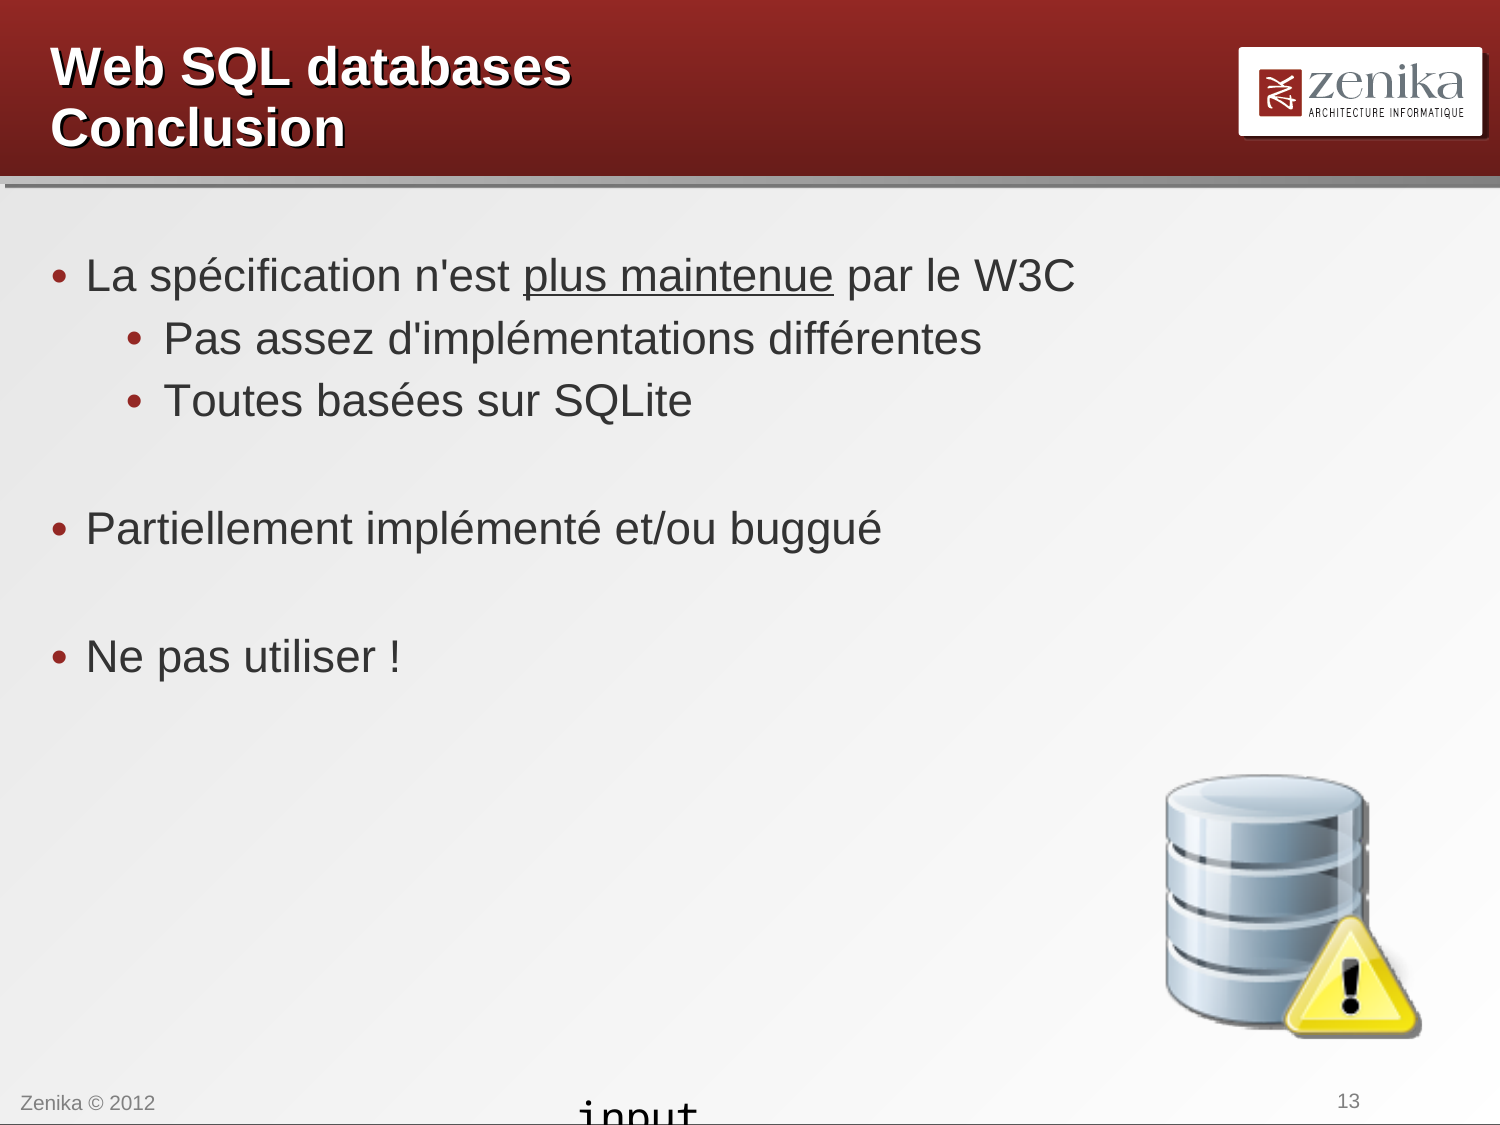

# Web SQL databases Conclusion
La spécification n'est plus maintenue par le W3C
Pas assez d'implémentations différentes
Toutes basées sur SQLite
Partiellement implémenté et/ou buggué
Ne pas utiliser !